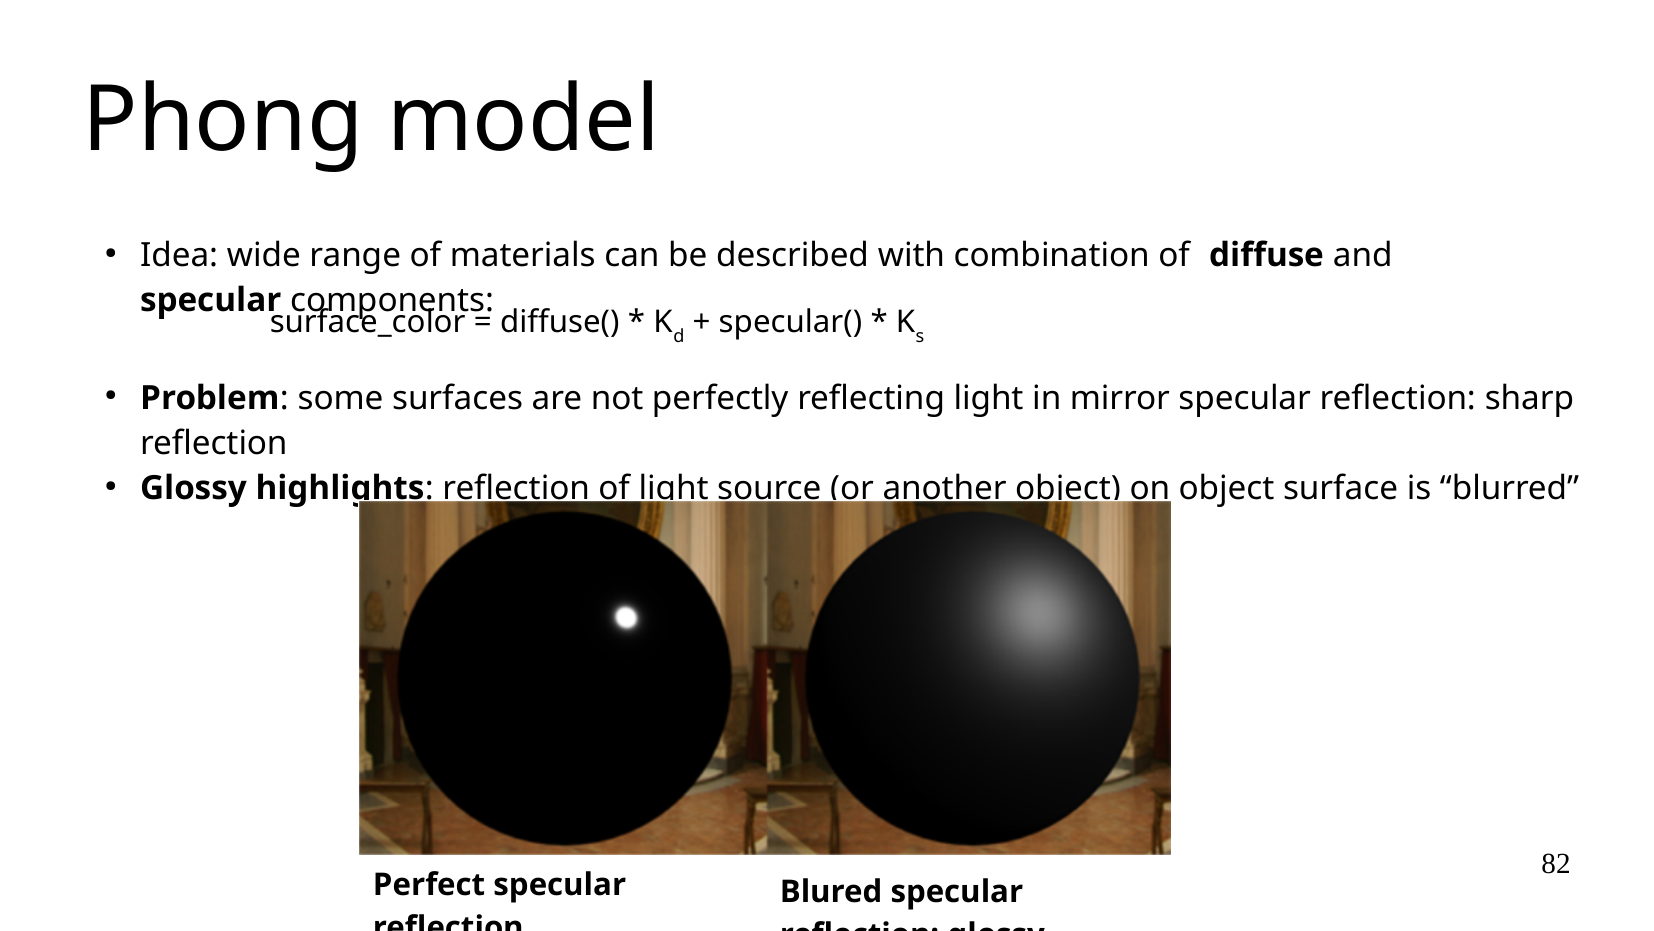

# Phong model
Idea: wide range of materials can be described with combination of diffuse and specular components:
surface_color = diffuse() * Kd + specular() * Ks
Problem: some surfaces are not perfectly reflecting light in mirror specular reflection: sharp reflection
Glossy highlights: reflection of light source (or another object) on object surface is “blurred”
82
Perfect specular reflection
Blured specular reflection: glossy